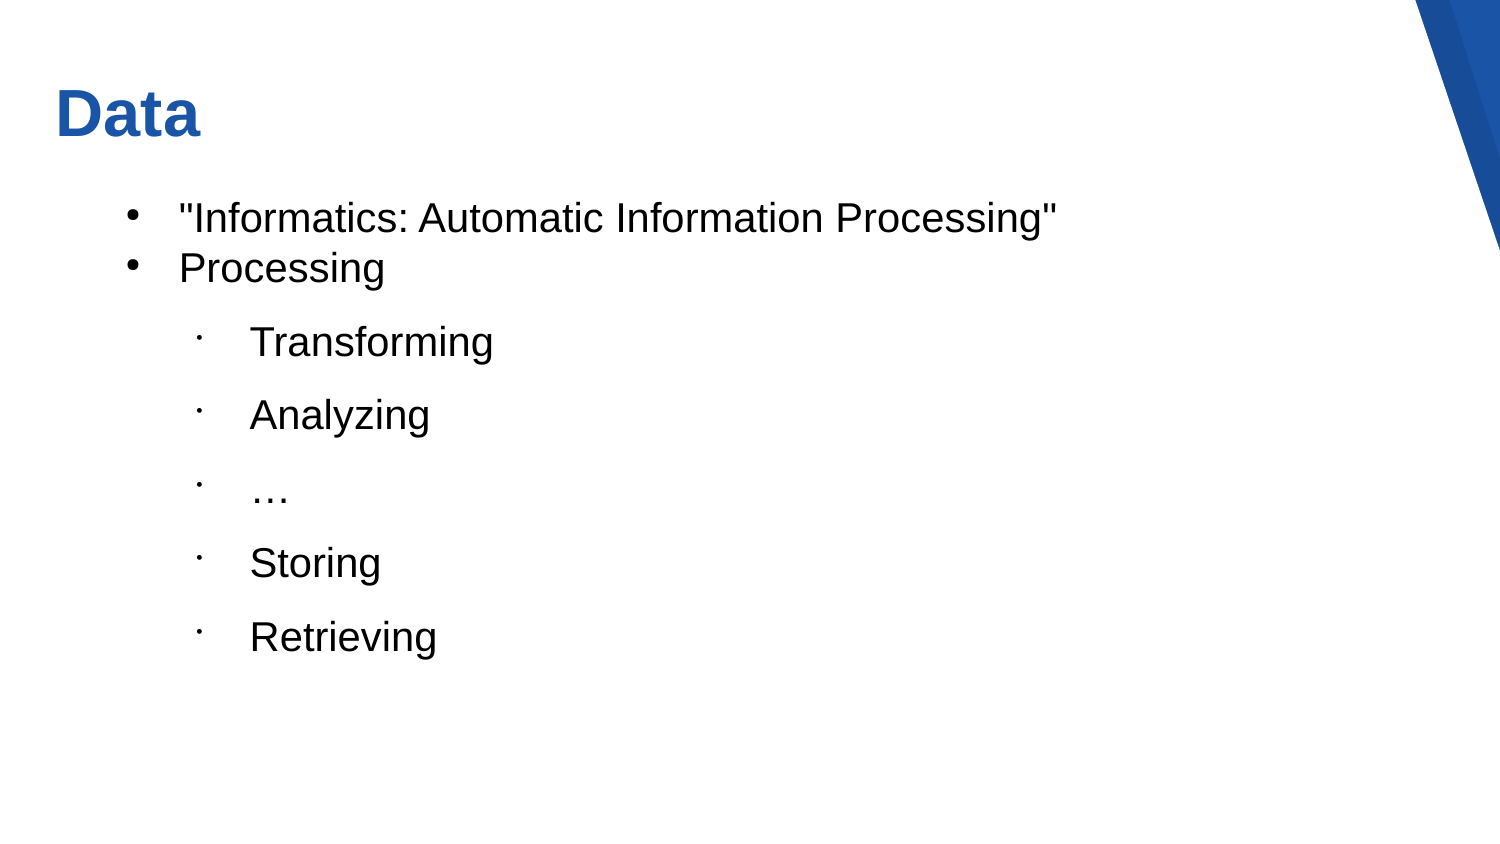

Data
# "Informatics: Automatic Information Processing"
Processing
Transforming
Analyzing
…
Storing
Retrieving